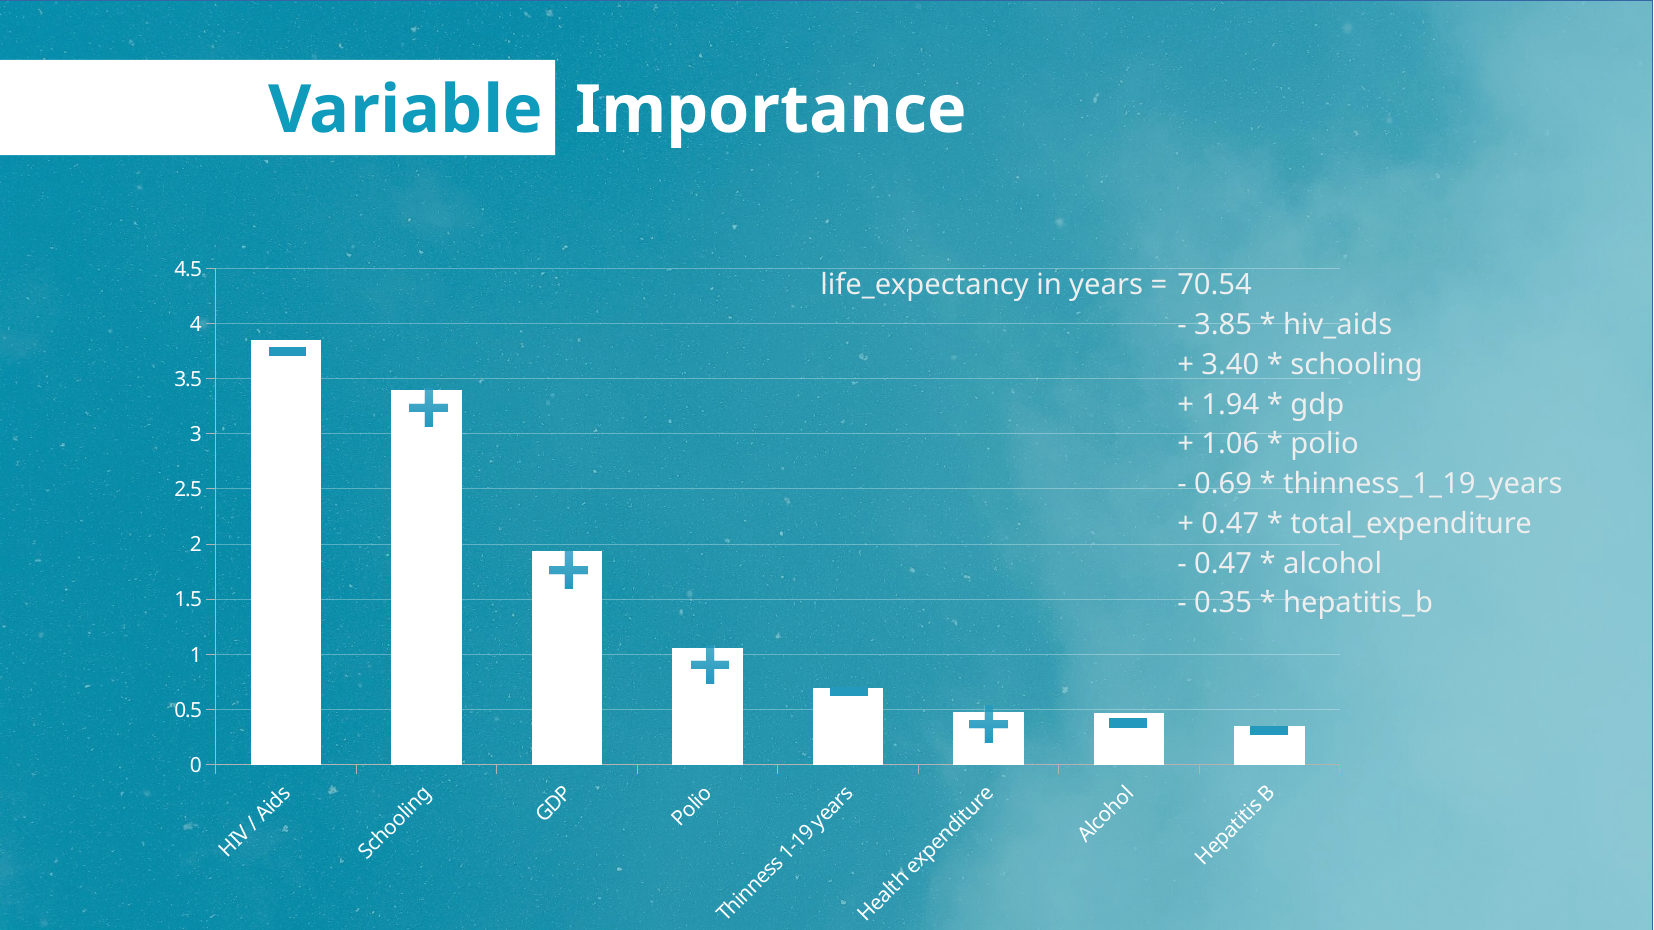

Importance
# Variable
### Chart
| Category | Sales |
|---|---|
| HIV / Aids | 3.848 |
| Schooling | 3.395 |
| GDP | 1.939 |
| Polio | 1.06 |
| Thinness 1-19 years | 0.691 |
| Health expenditure | 0.474 |
| Alcohol | 0.465 |
| Hepatitis B | 0.35 |life_expectancy in years =
70.54
- 3.85 * hiv_aids
+ 3.40 * schooling
+ 1.94 * gdp
+ 1.06 * polio
- 0.69 * thinness_1_19_years
+ 0.47 * total_expenditure
- 0.47 * alcohol
- 0.35 * hepatitis_b